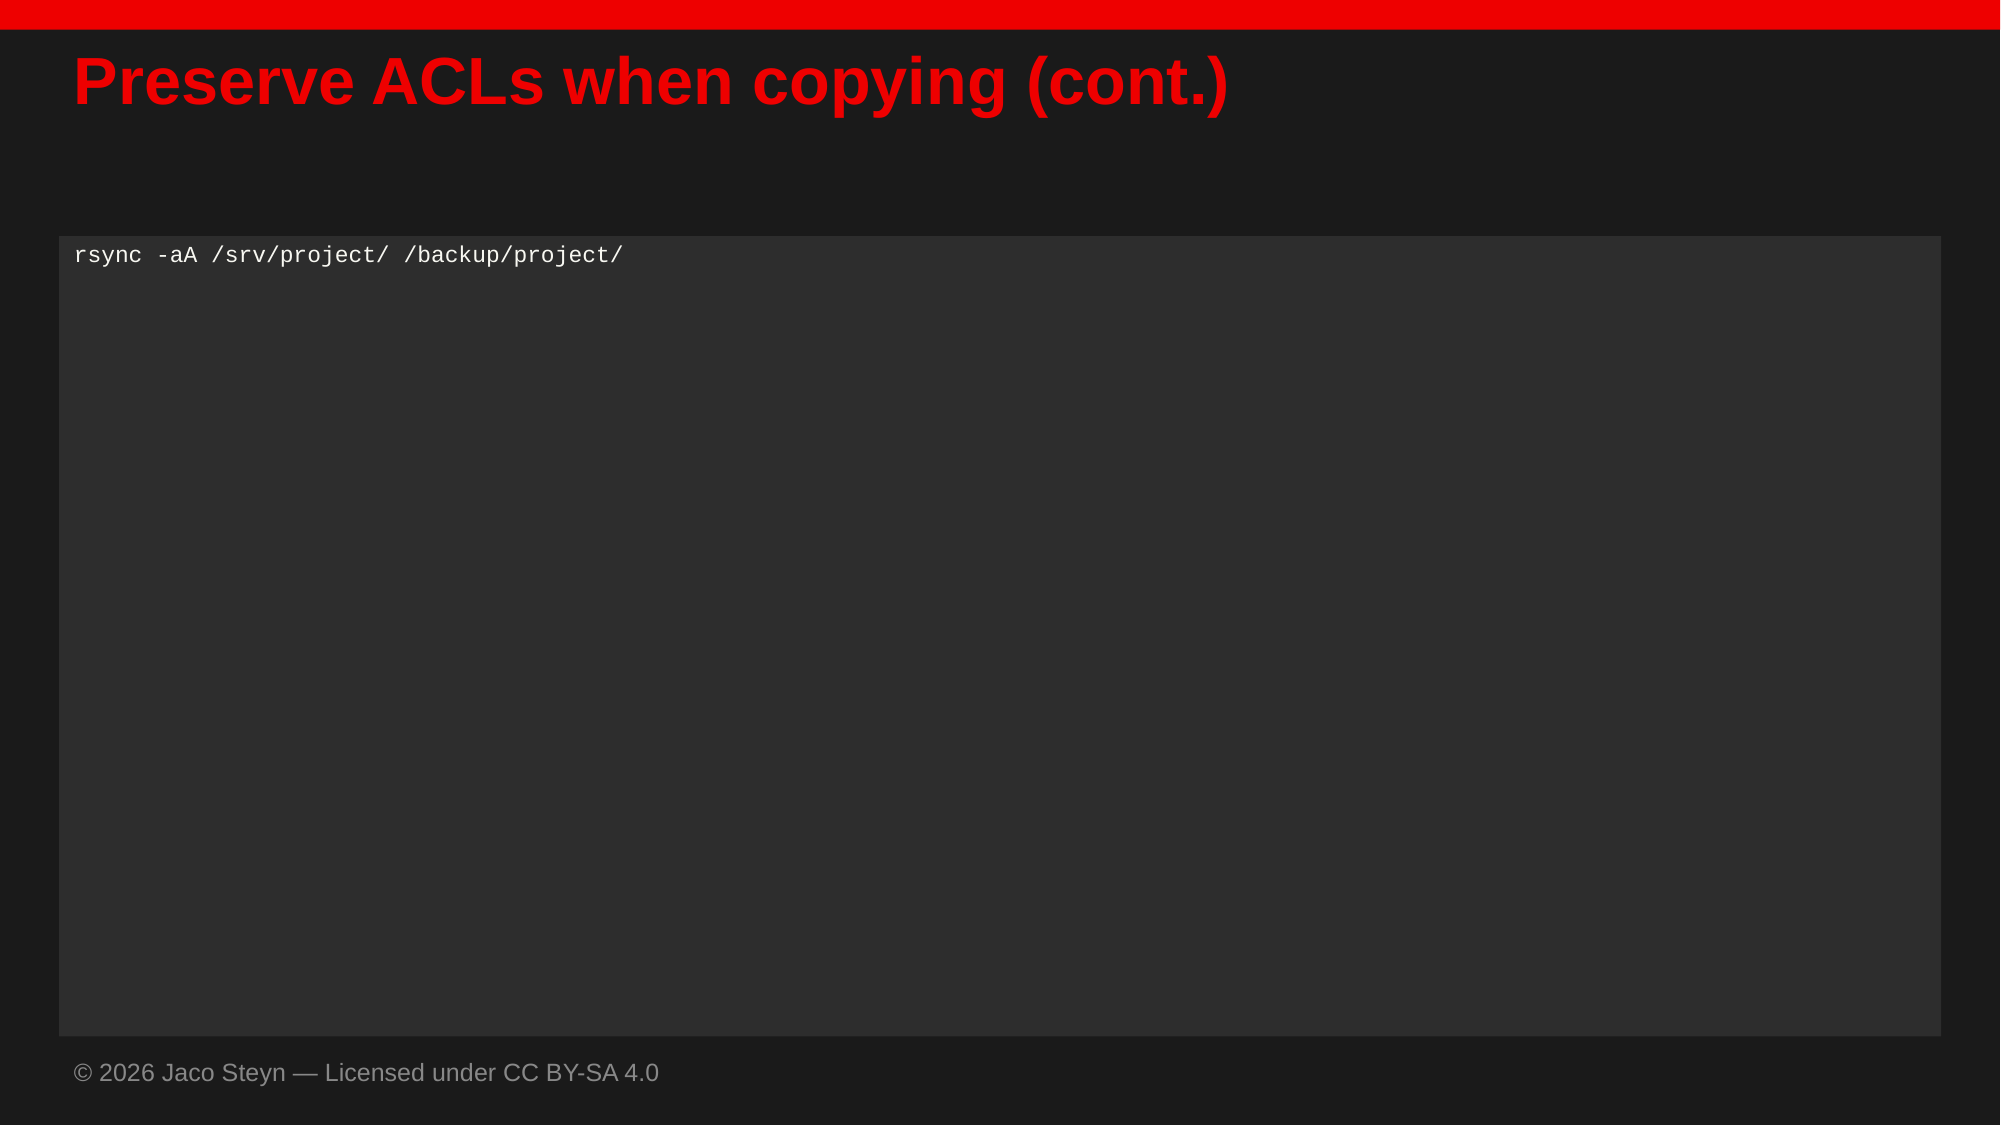

Preserve ACLs when copying (cont.)
rsync -aA /srv/project/ /backup/project/
© 2026 Jaco Steyn — Licensed under CC BY-SA 4.0